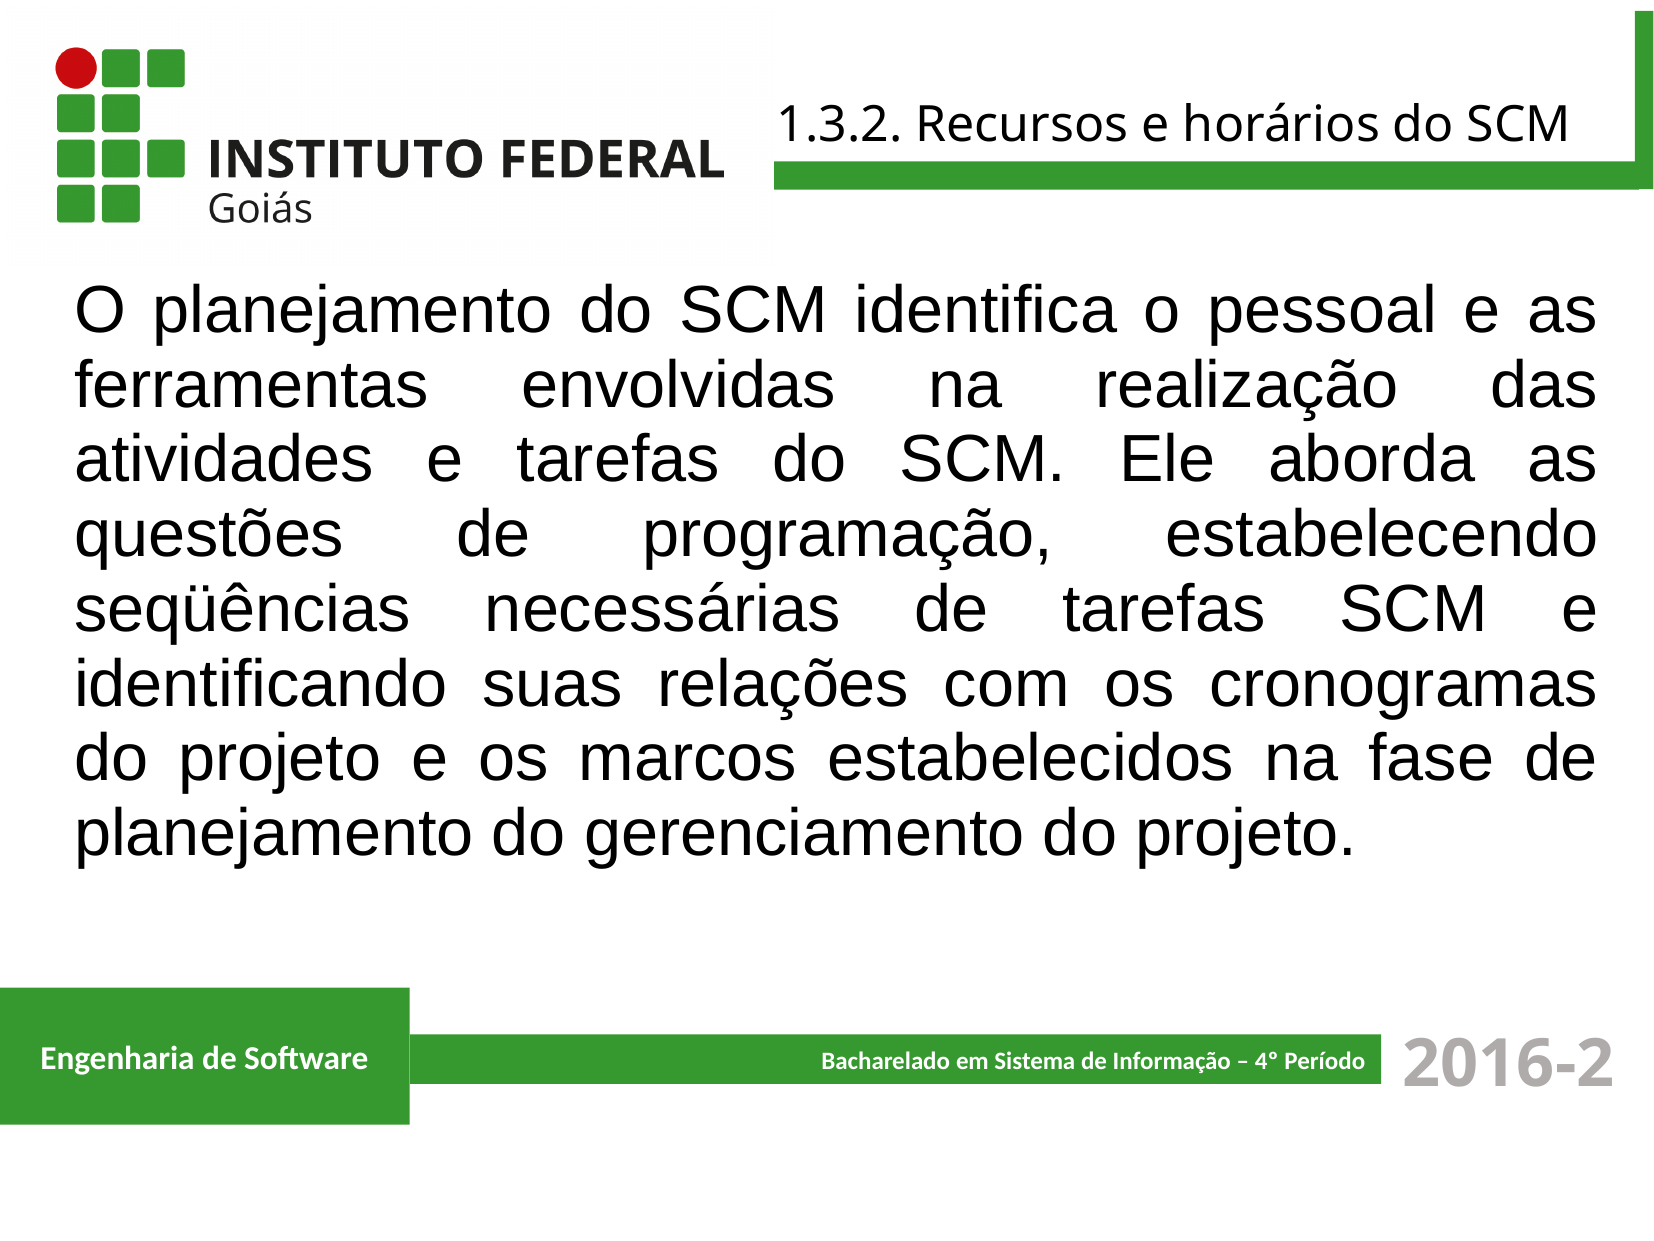

1.3.2. Recursos e horários do SCM
O planejamento do SCM identifica o pessoal e as ferramentas envolvidas na realização das atividades e tarefas do SCM. Ele aborda as questões de programação, estabelecendo seqüências necessárias de tarefas SCM e identificando suas relações com os cronogramas do projeto e os marcos estabelecidos na fase de planejamento do gerenciamento do projeto.
Engenharia de Software
2016-2
Bacharelado em Sistema de Informação – 4º Período